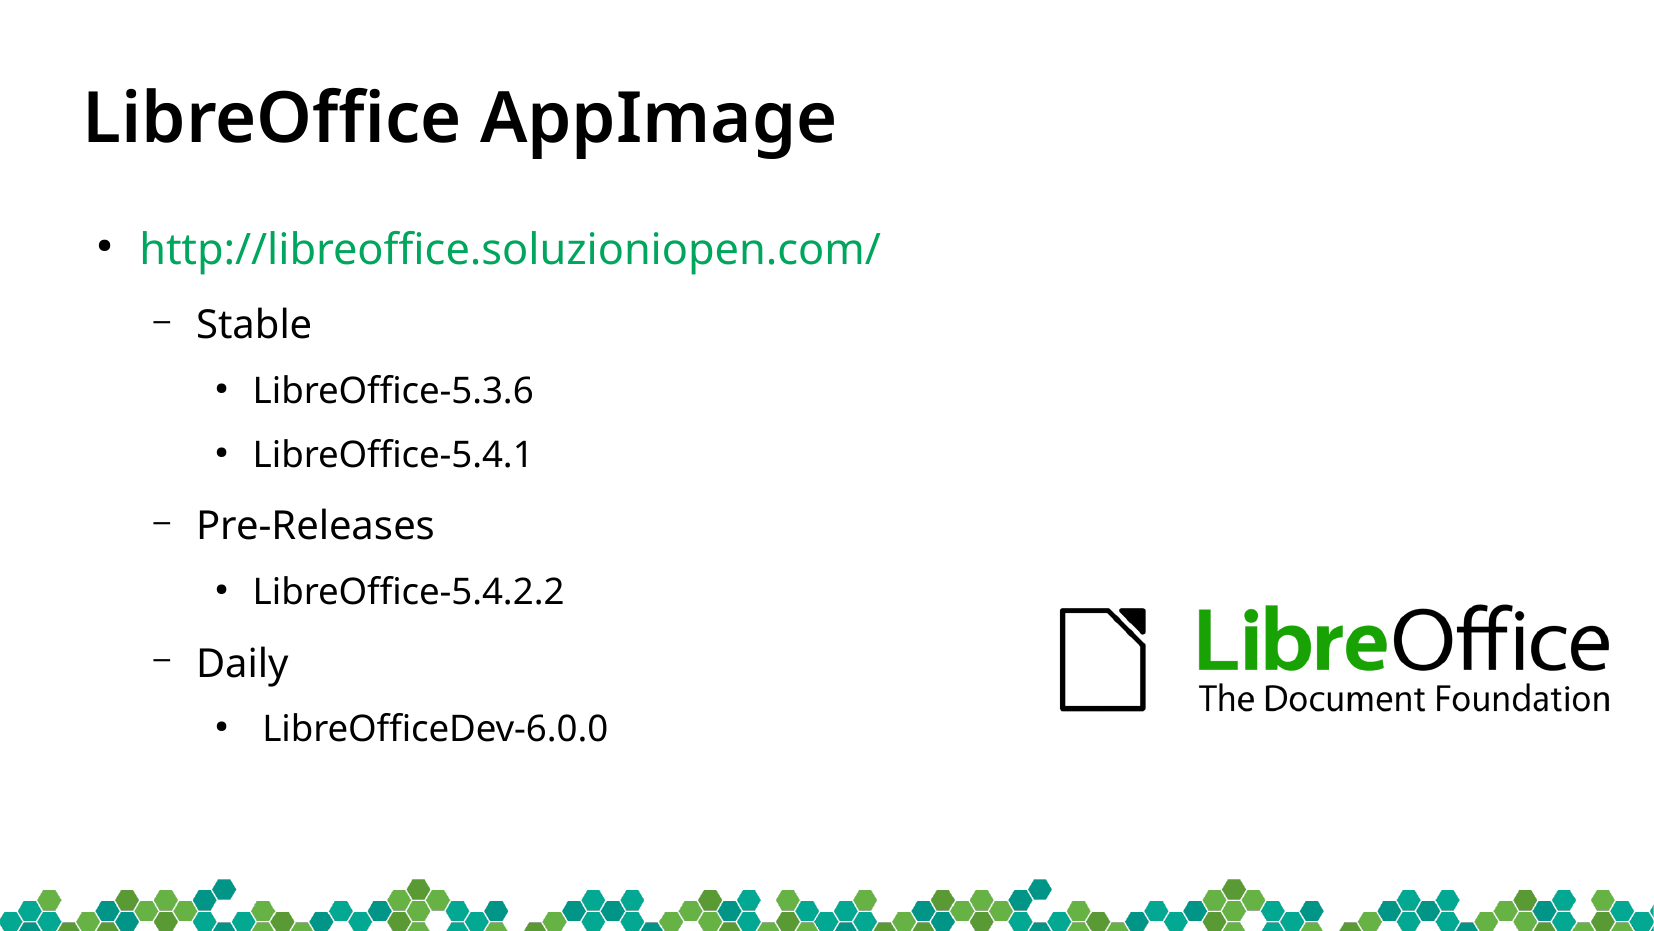

# LibreOffice AppImage
http://libreoffice.soluzioniopen.com/
Stable
LibreOffice-5.3.6
LibreOffice-5.4.1
Pre-Releases
LibreOffice-5.4.2.2
Daily
 LibreOfficeDev-6.0.0